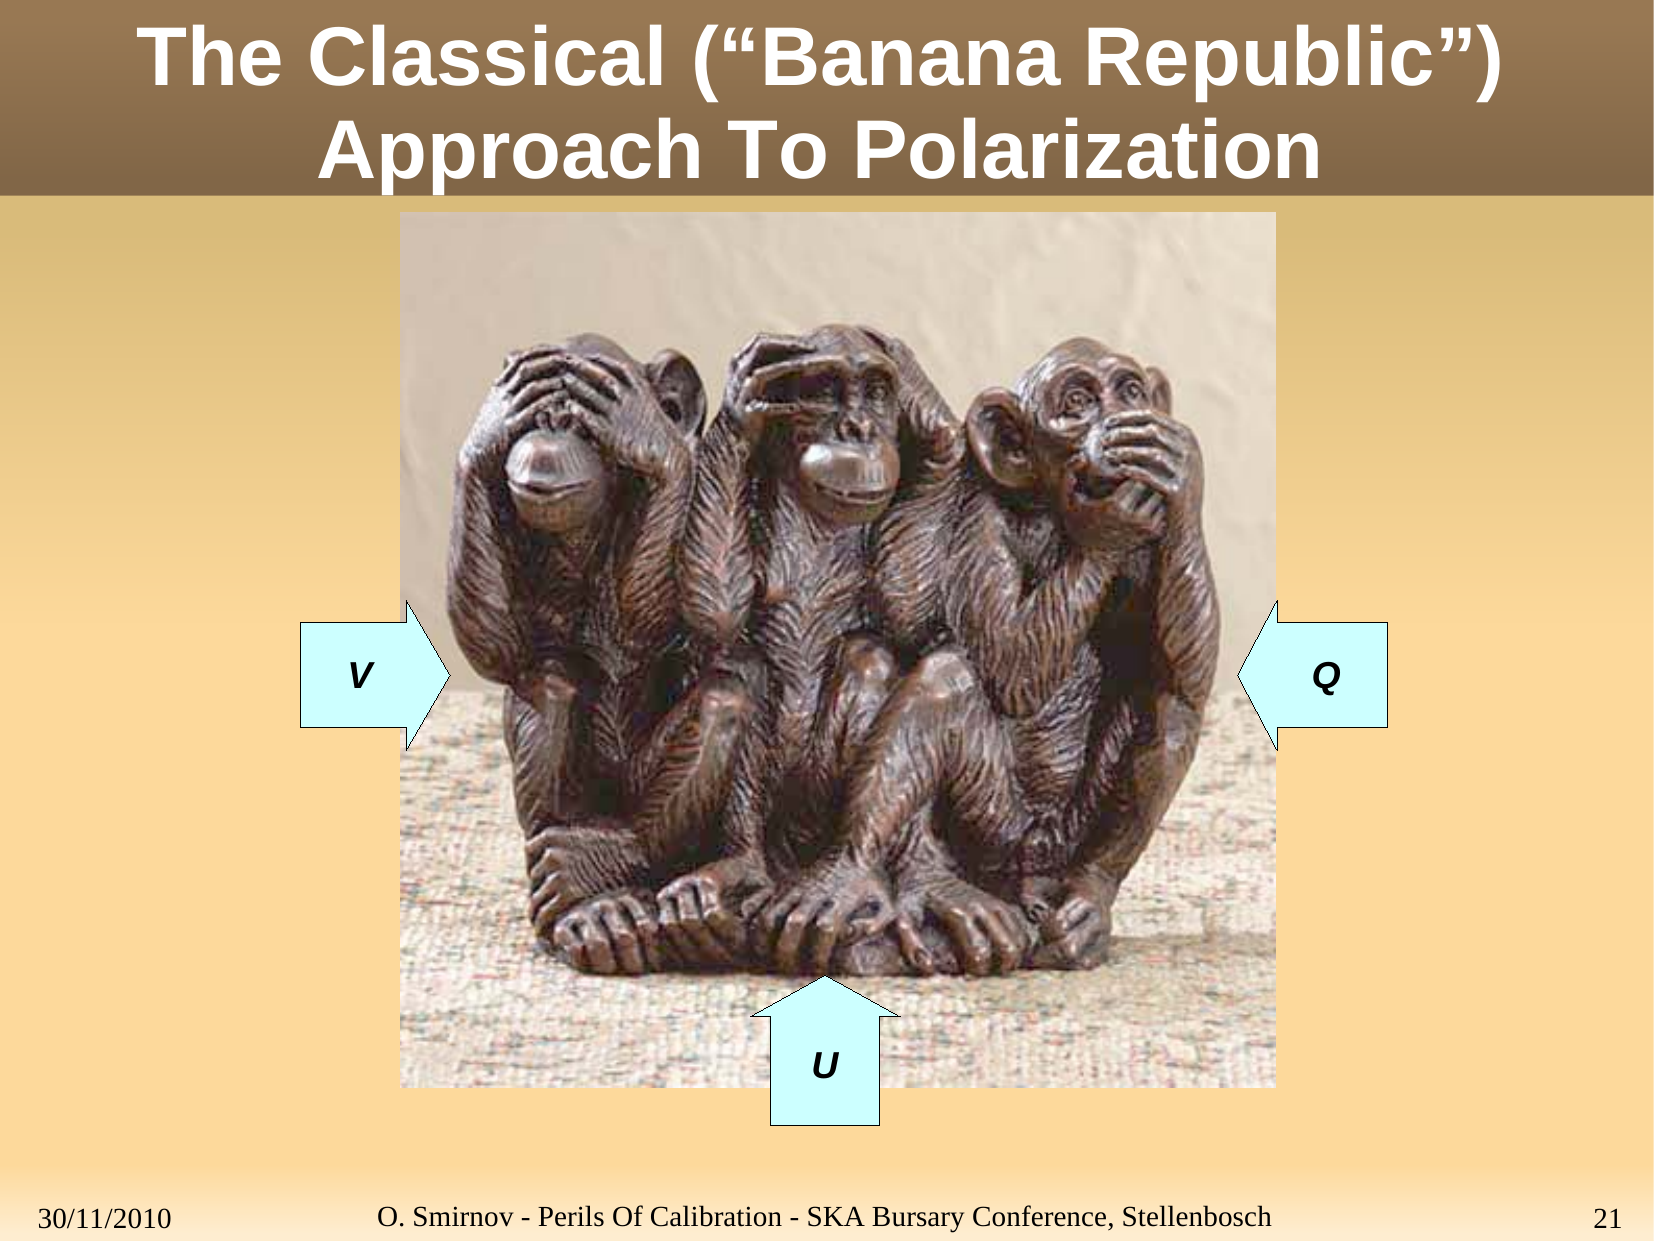

# The Classical (“Banana Republic”) Approach To Polarization
V
Q
U
O. Smirnov - Perils Of Calibration - SKA Bursary Conference, Stellenbosch
30/11/2010
21